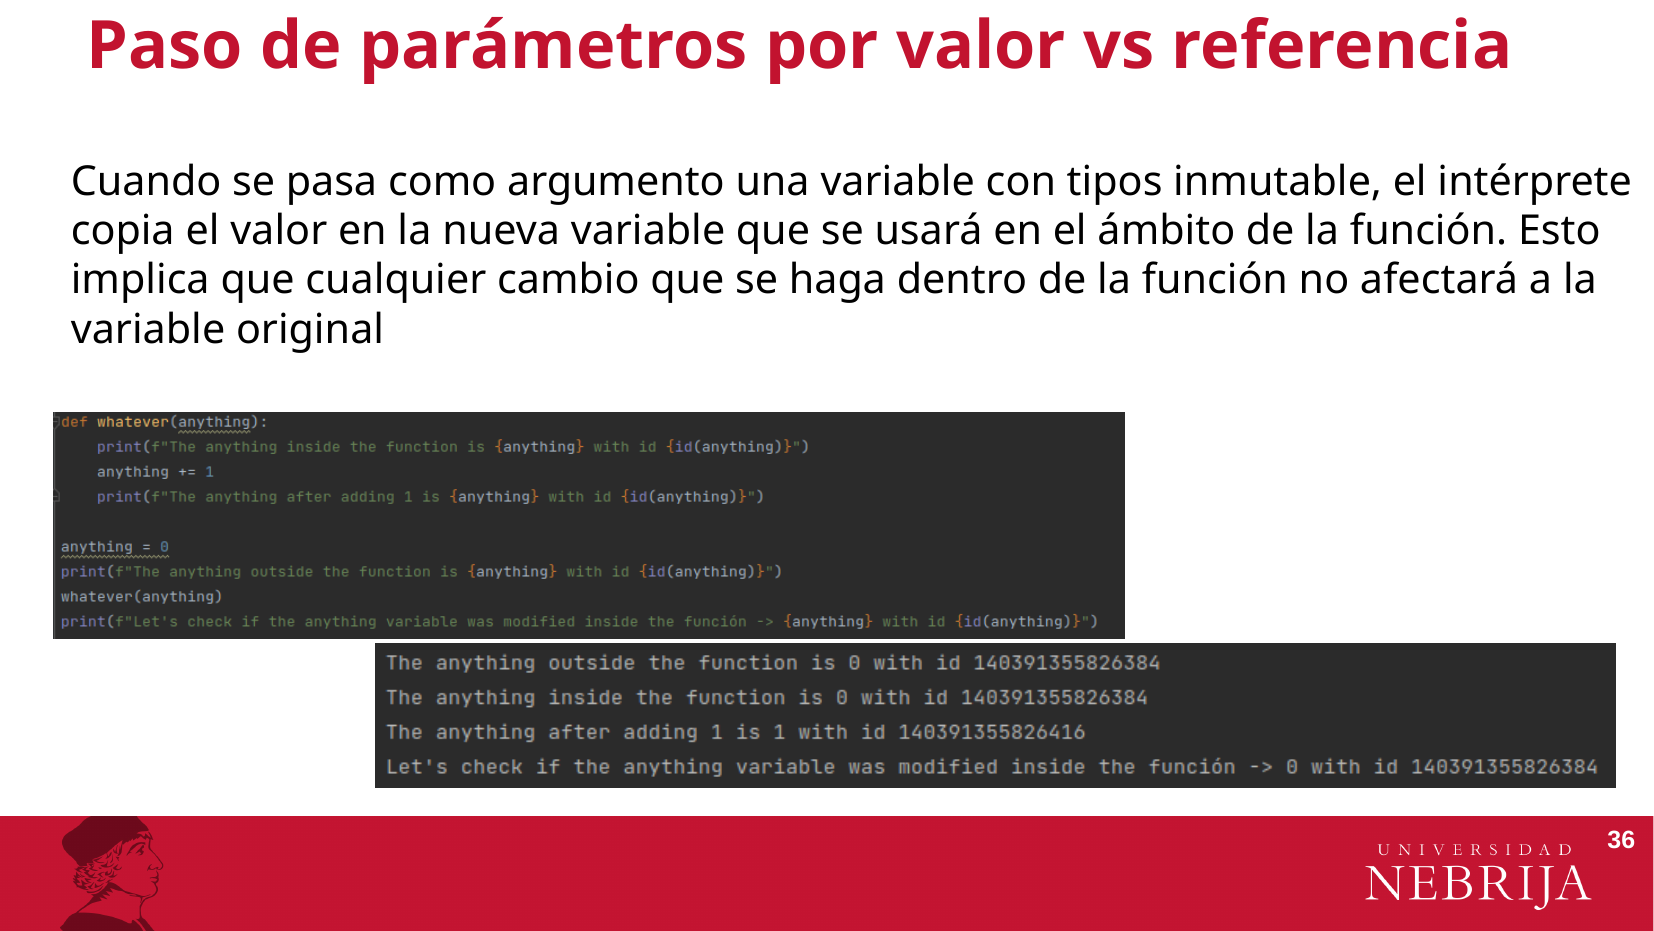

Paso de parámetros por valor vs referencia
# Cuando se pasa como argumento una variable con tipos inmutable, el intérprete copia el valor en la nueva variable que se usará en el ámbito de la función. Esto implica que cualquier cambio que se haga dentro de la función no afectará a la variable original